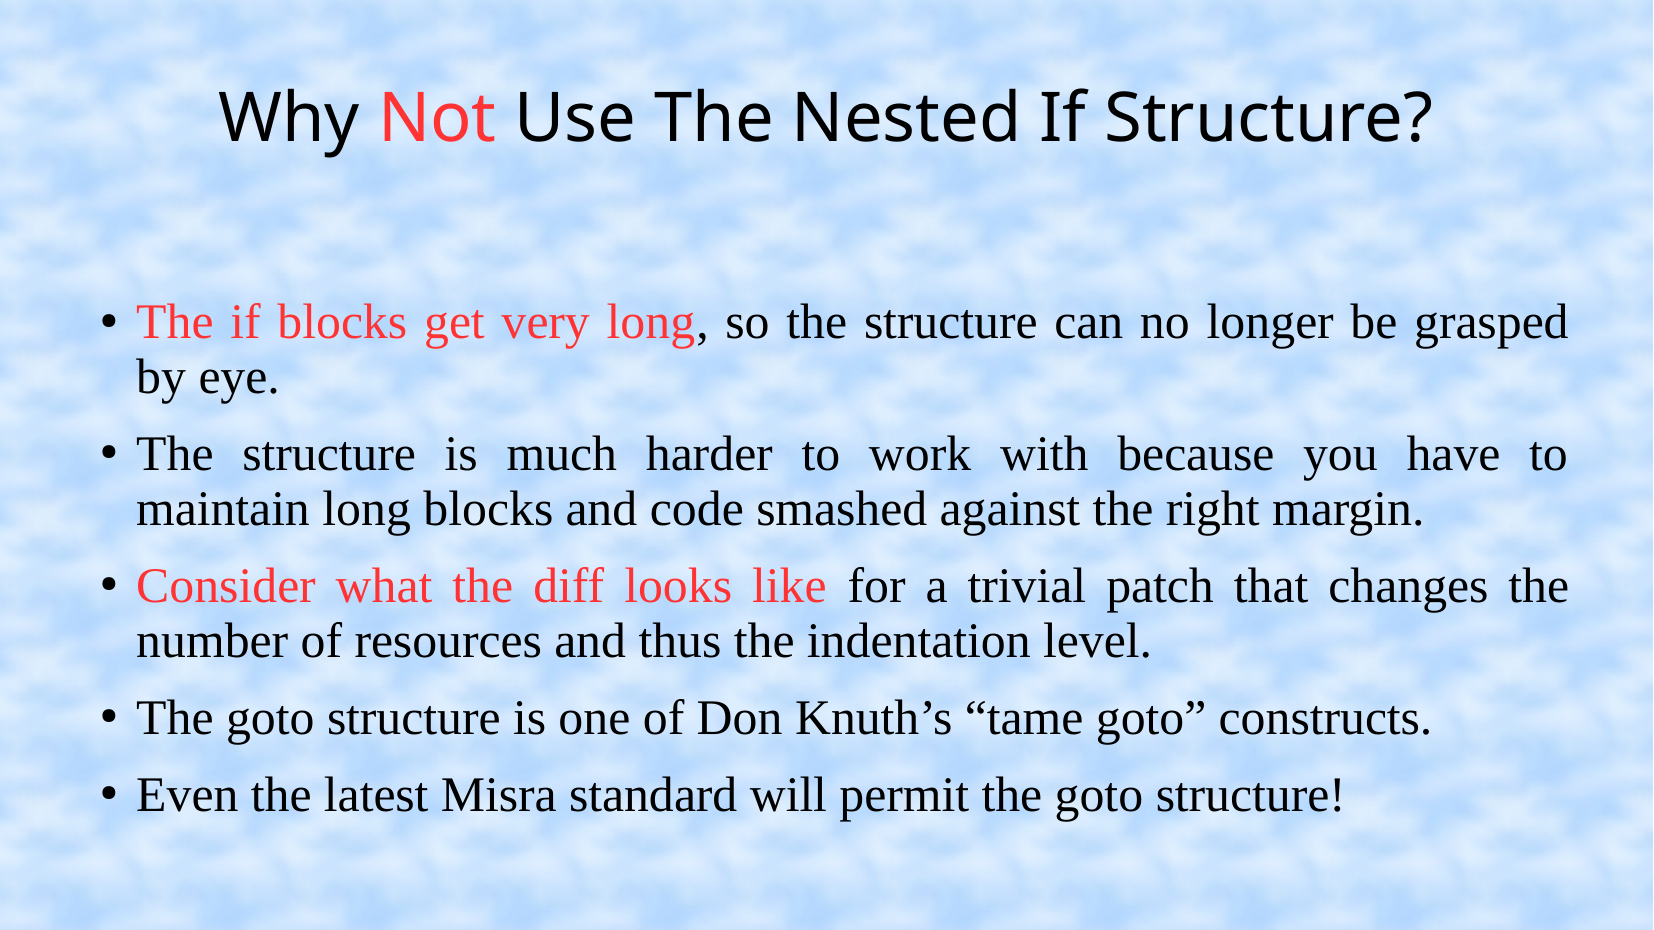

# Why Not Use The Nested If Structure?
The if blocks get very long, so the structure can no longer be grasped by eye.
The structure is much harder to work with because you have to maintain long blocks and code smashed against the right margin.
Consider what the diff looks like for a trivial patch that changes the number of resources and thus the indentation level.
The goto structure is one of Don Knuth’s “tame goto” constructs.
Even the latest Misra standard will permit the goto structure!